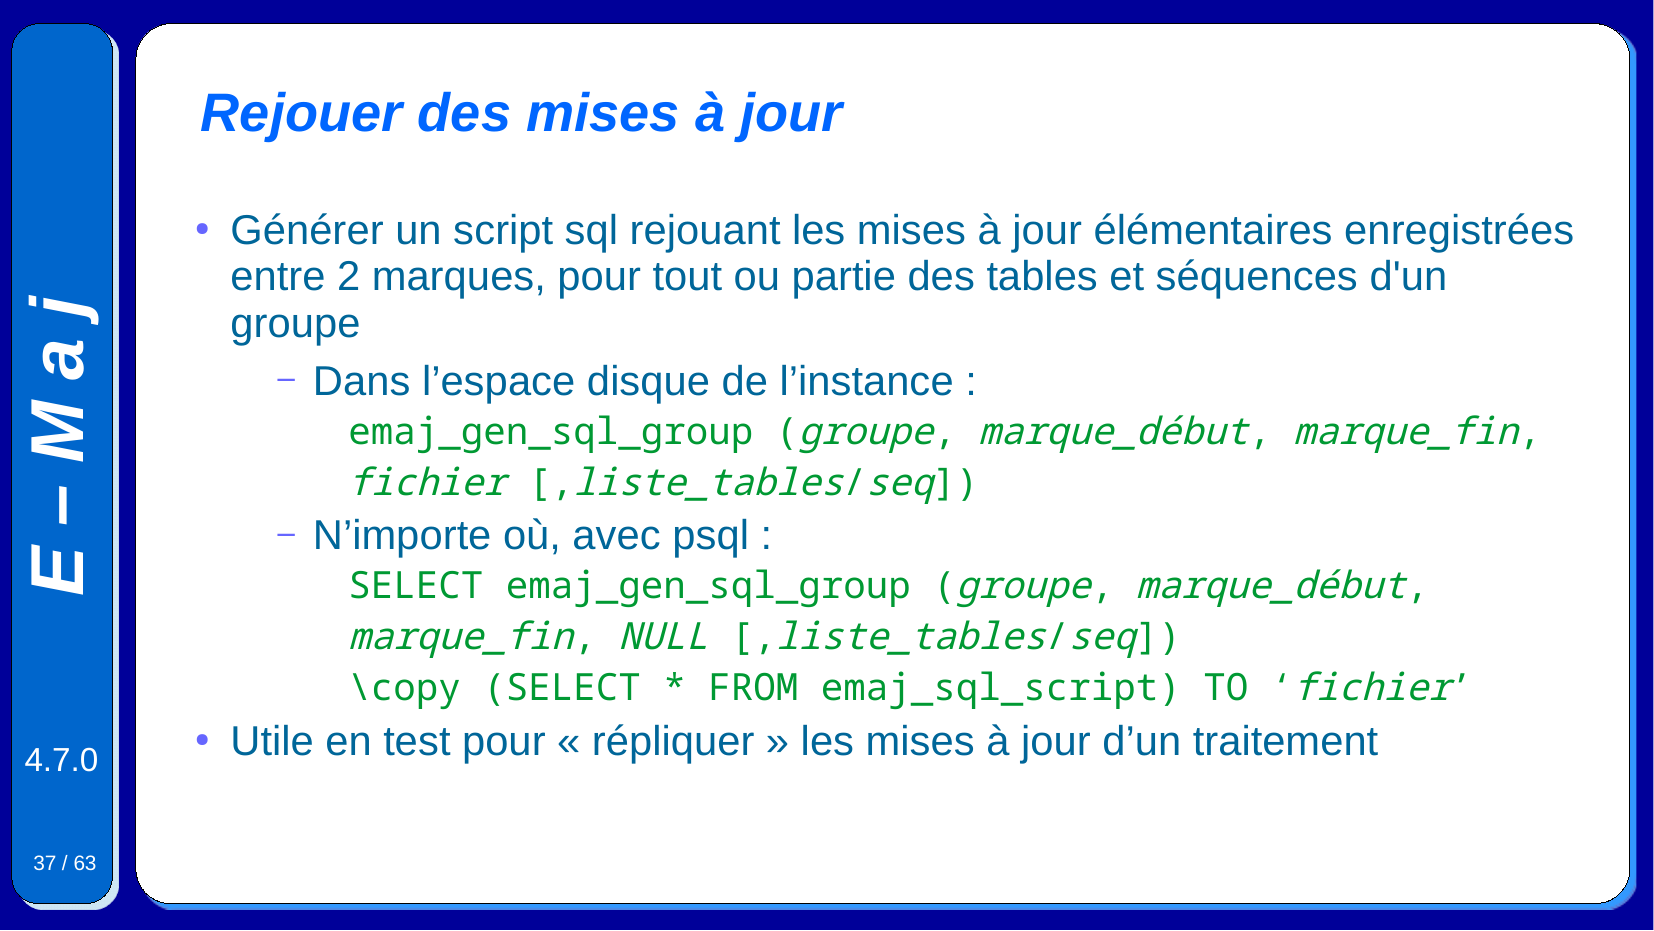

# Rejouer des mises à jour
Générer un script sql rejouant les mises à jour élémentaires enregistrées entre 2 marques, pour tout ou partie des tables et séquences d'un groupe
Dans l’espace disque de l’instance :
emaj_gen_sql_group (groupe, marque_début, marque_fin, fichier [,liste_tables/seq])
N’importe où, avec psql :
SELECT emaj_gen_sql_group (groupe, marque_début, marque_fin, NULL [,liste_tables/seq])
\copy (SELECT * FROM emaj_sql_script) TO ‘fichier’
Utile en test pour « répliquer » les mises à jour d’un traitement